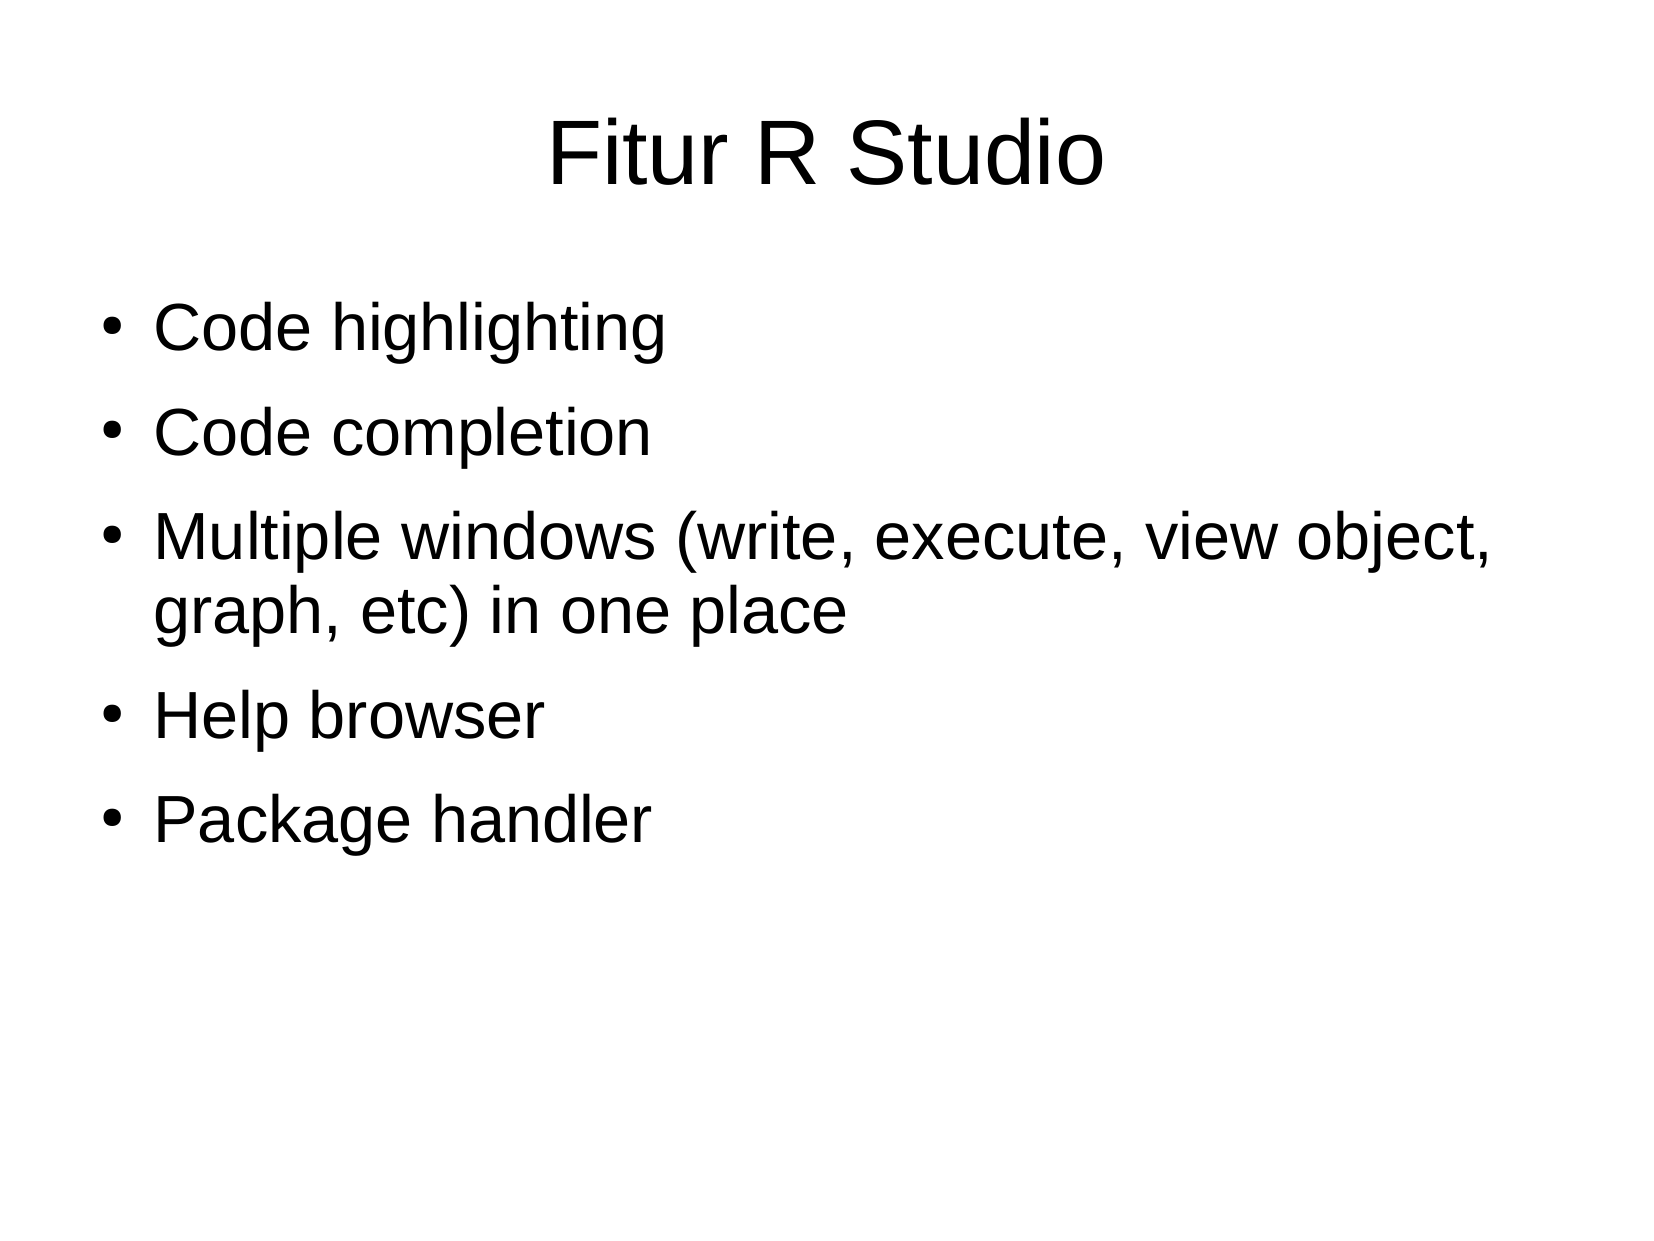

# Fitur R Studio
Code highlighting
Code completion
Multiple windows (write, execute, view object, graph, etc) in one place
Help browser
Package handler